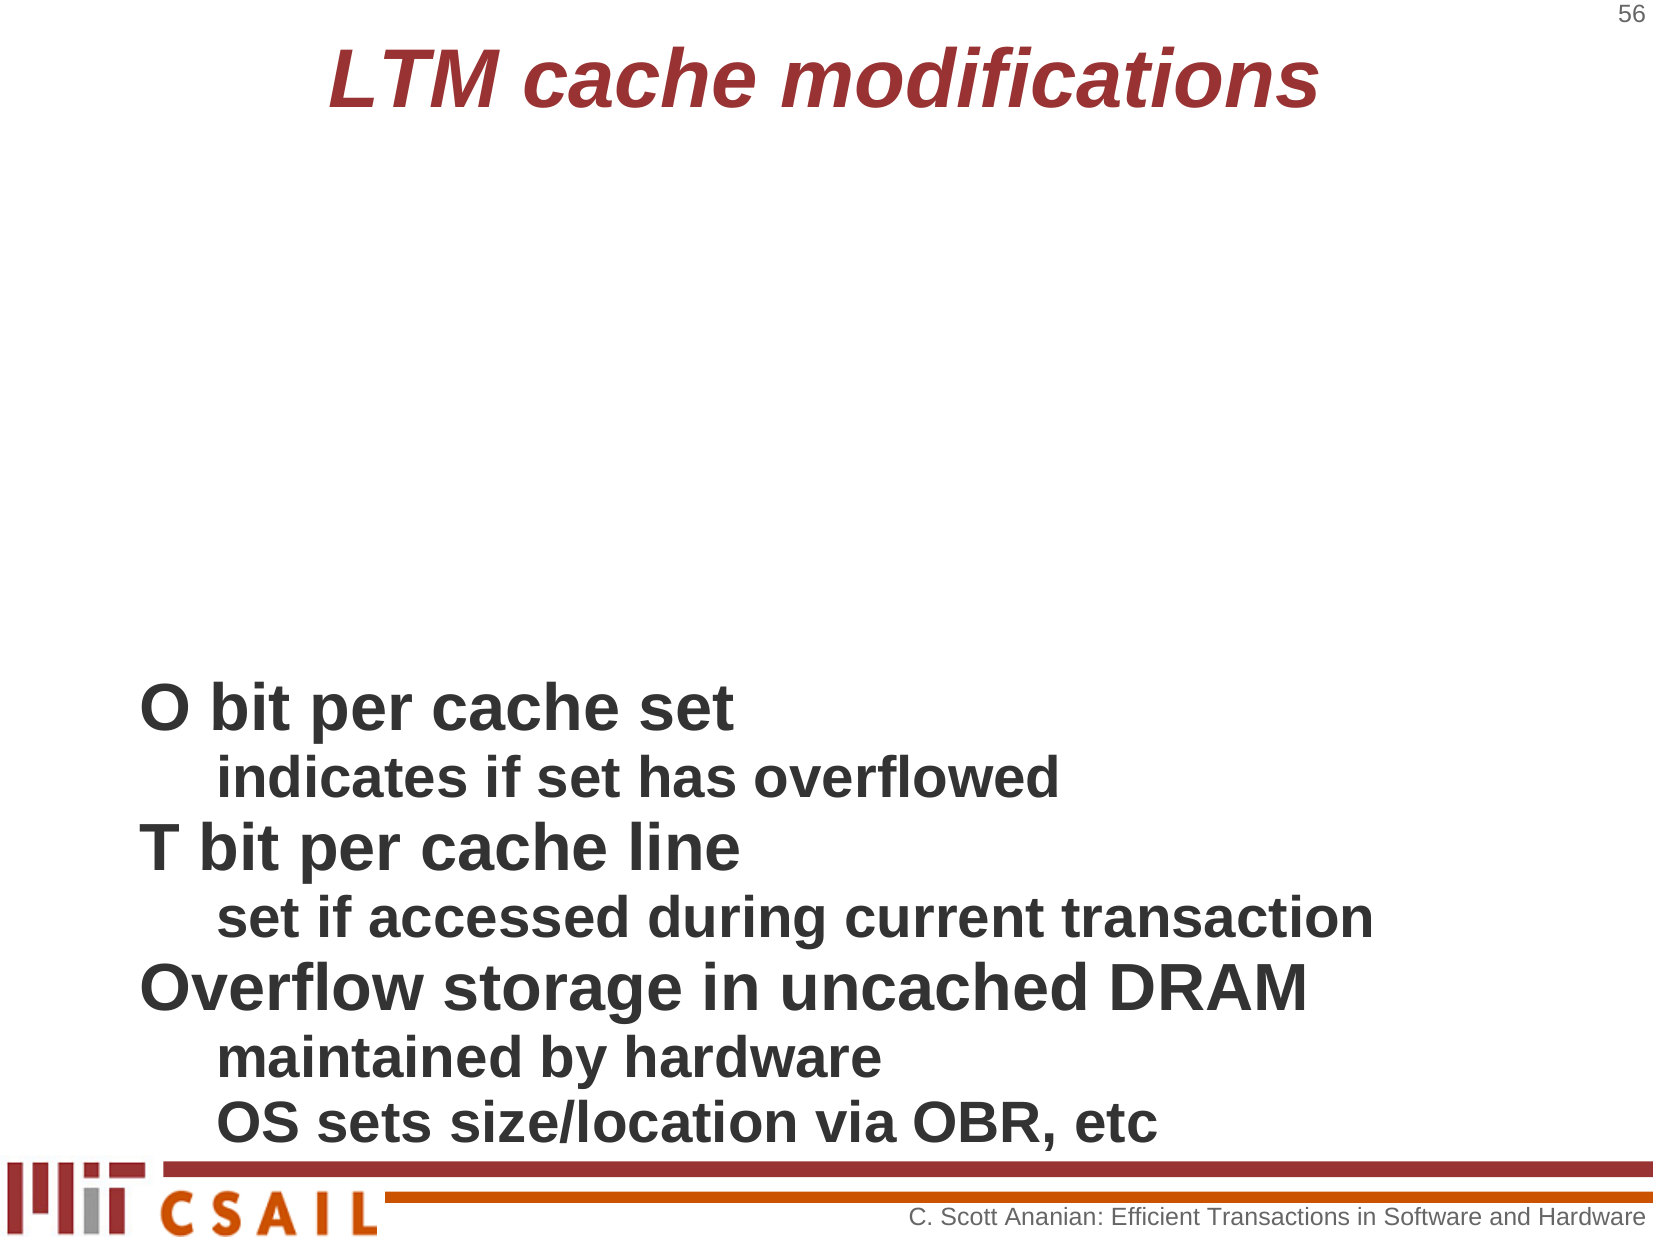

# LTM cache modifications
O bit per cache set
indicates if set has overflowed
T bit per cache line
set if accessed during current transaction
Overflow storage in uncached DRAM
maintained by hardware
OS sets size/location via OBR, etc